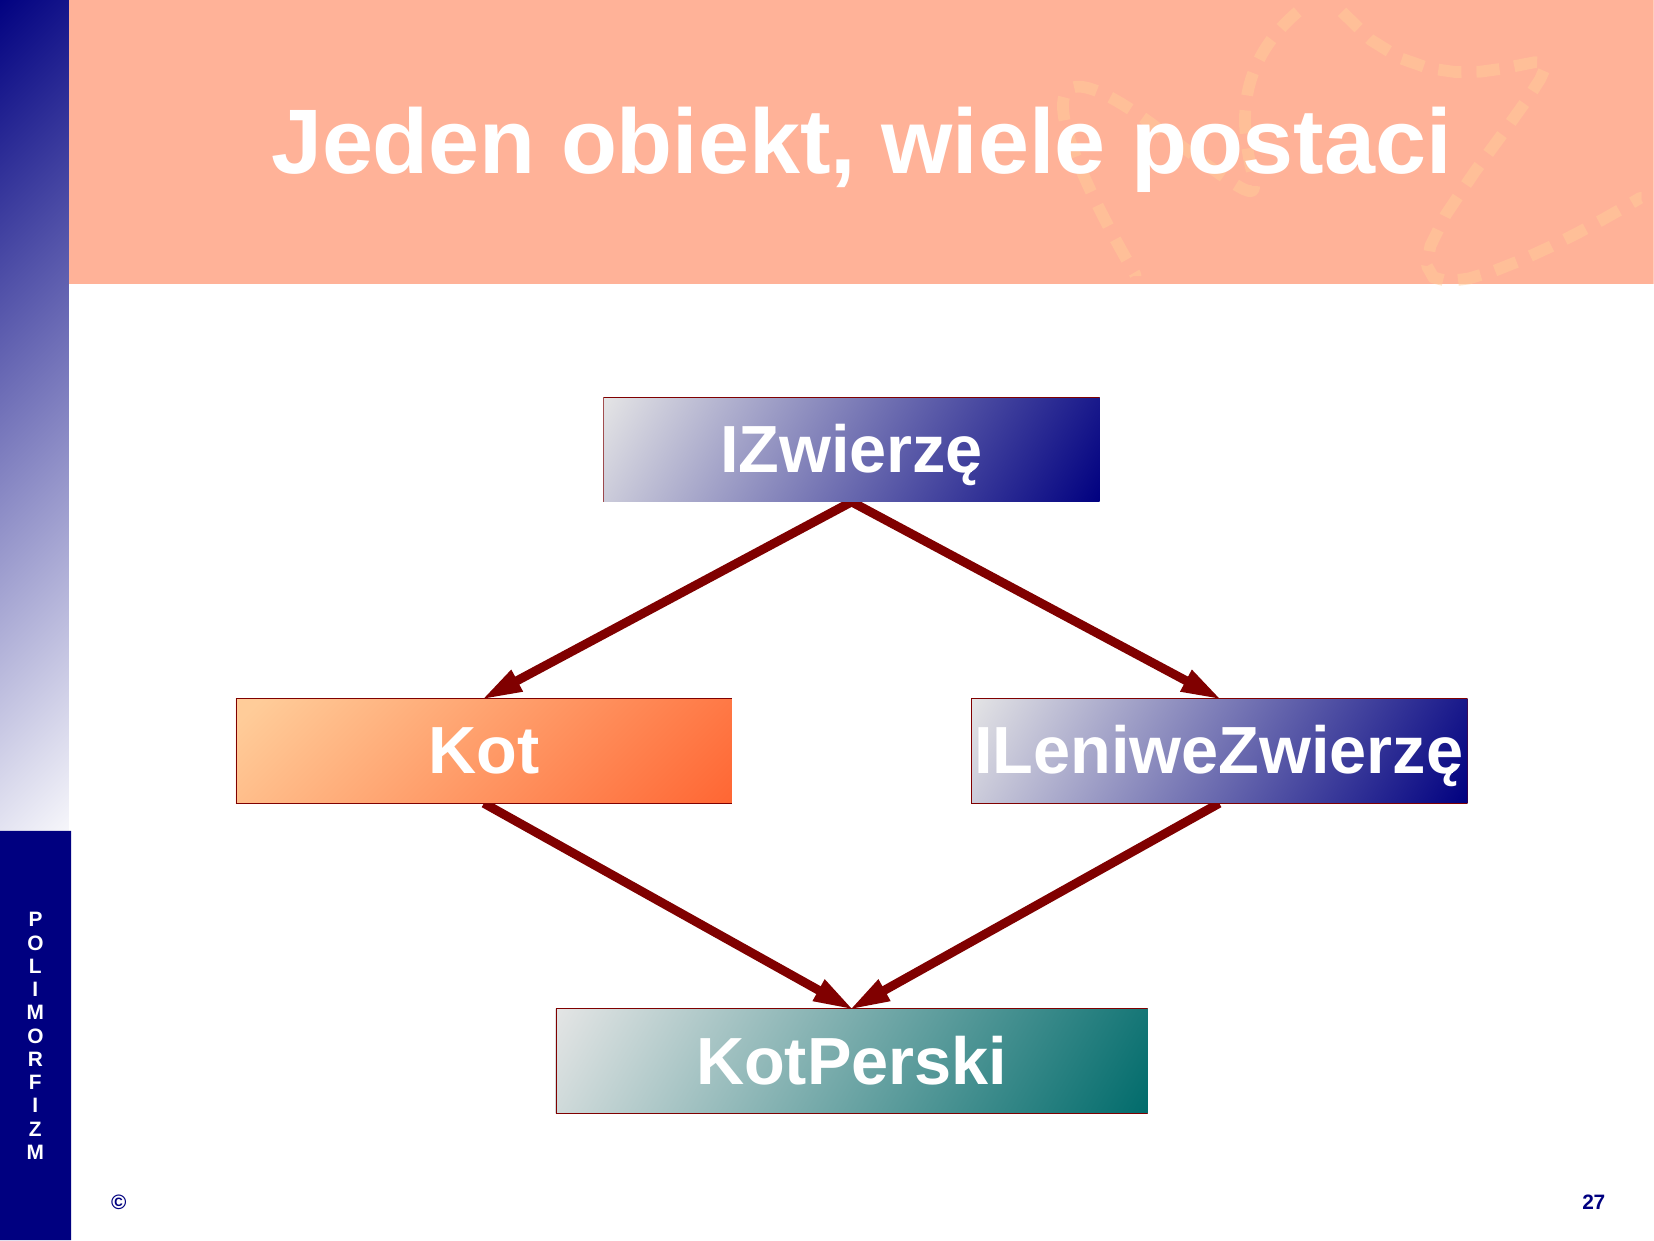

# Jeden obiekt, wiele postaci
IZwierzę
Kot
ILeniweZwierzę
P
O
L
I
M
O
R
F
I
Z
M
KotPerski